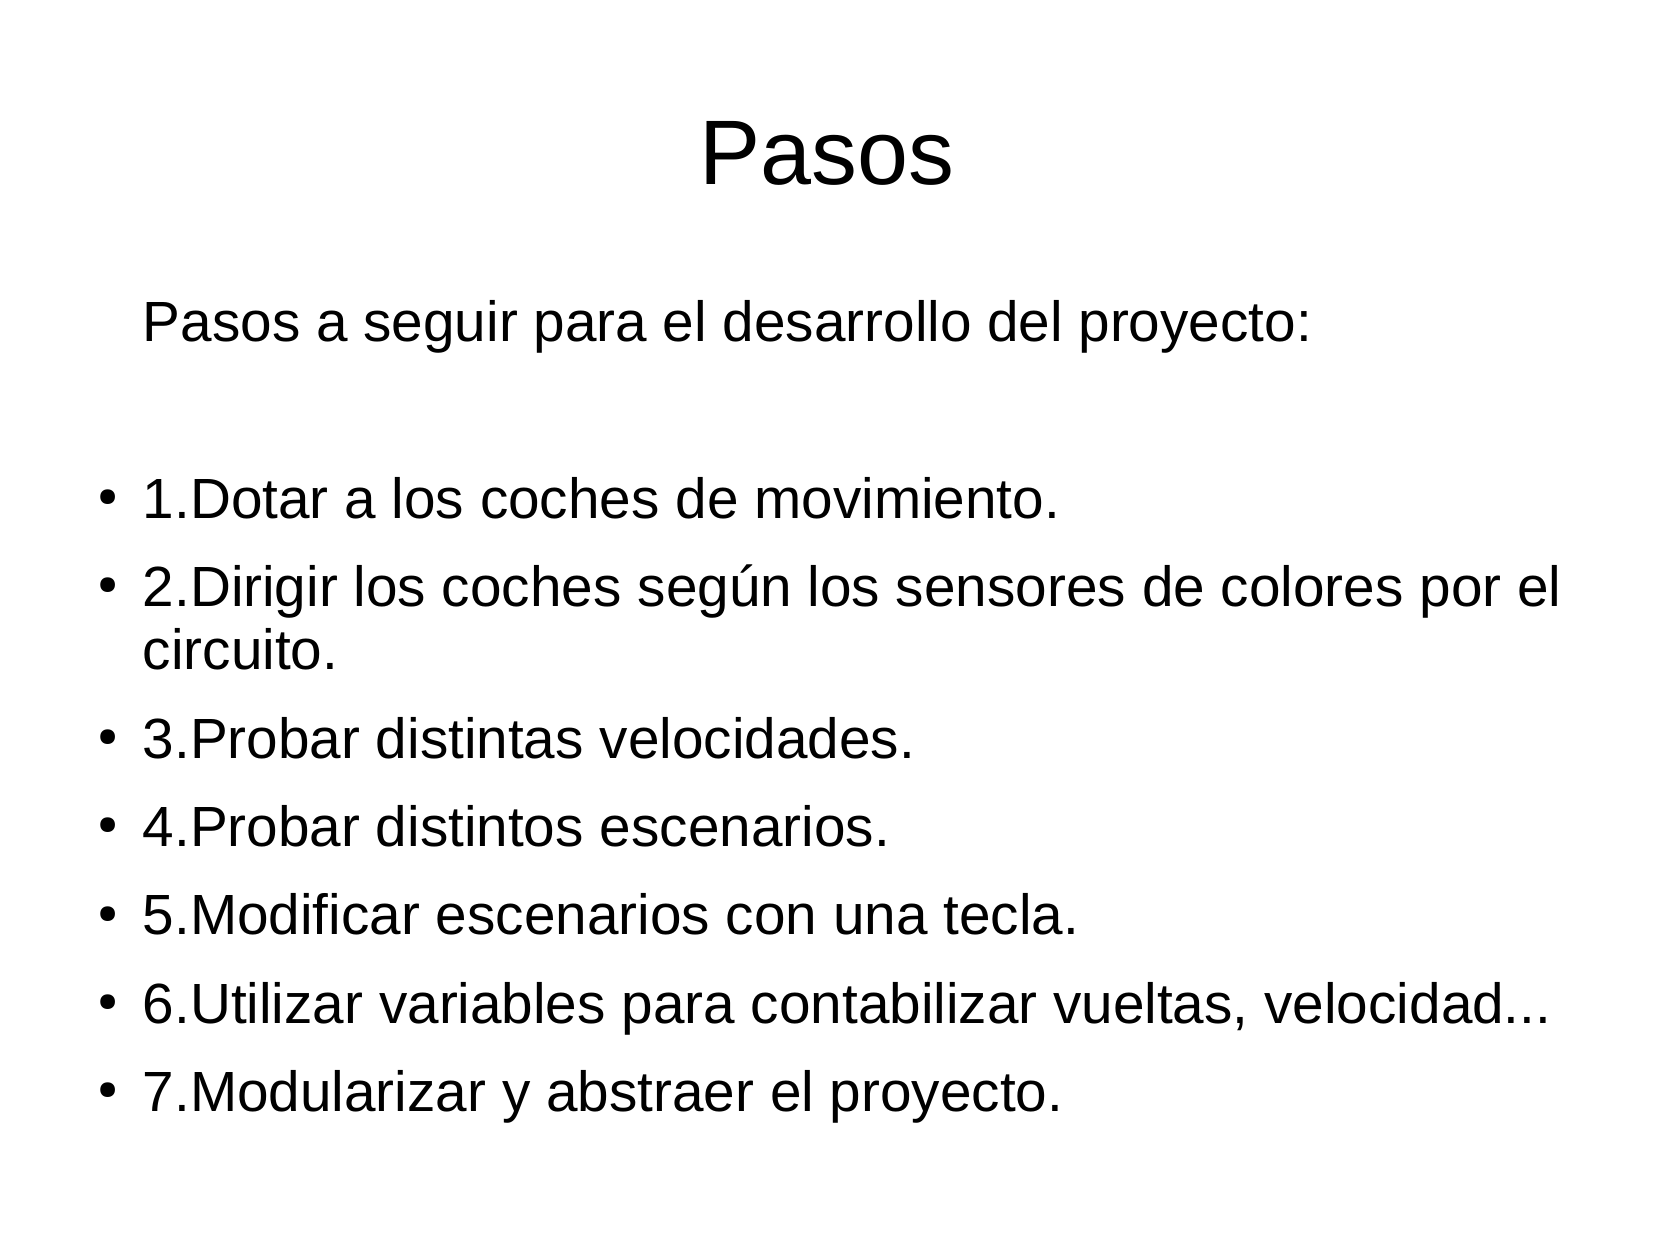

# Pasos
Pasos a seguir para el desarrollo del proyecto:
1.Dotar a los coches de movimiento.
2.Dirigir los coches según los sensores de colores por el circuito.
3.Probar distintas velocidades.
4.Probar distintos escenarios.
5.Modificar escenarios con una tecla.
6.Utilizar variables para contabilizar vueltas, velocidad...
7.Modularizar y abstraer el proyecto.